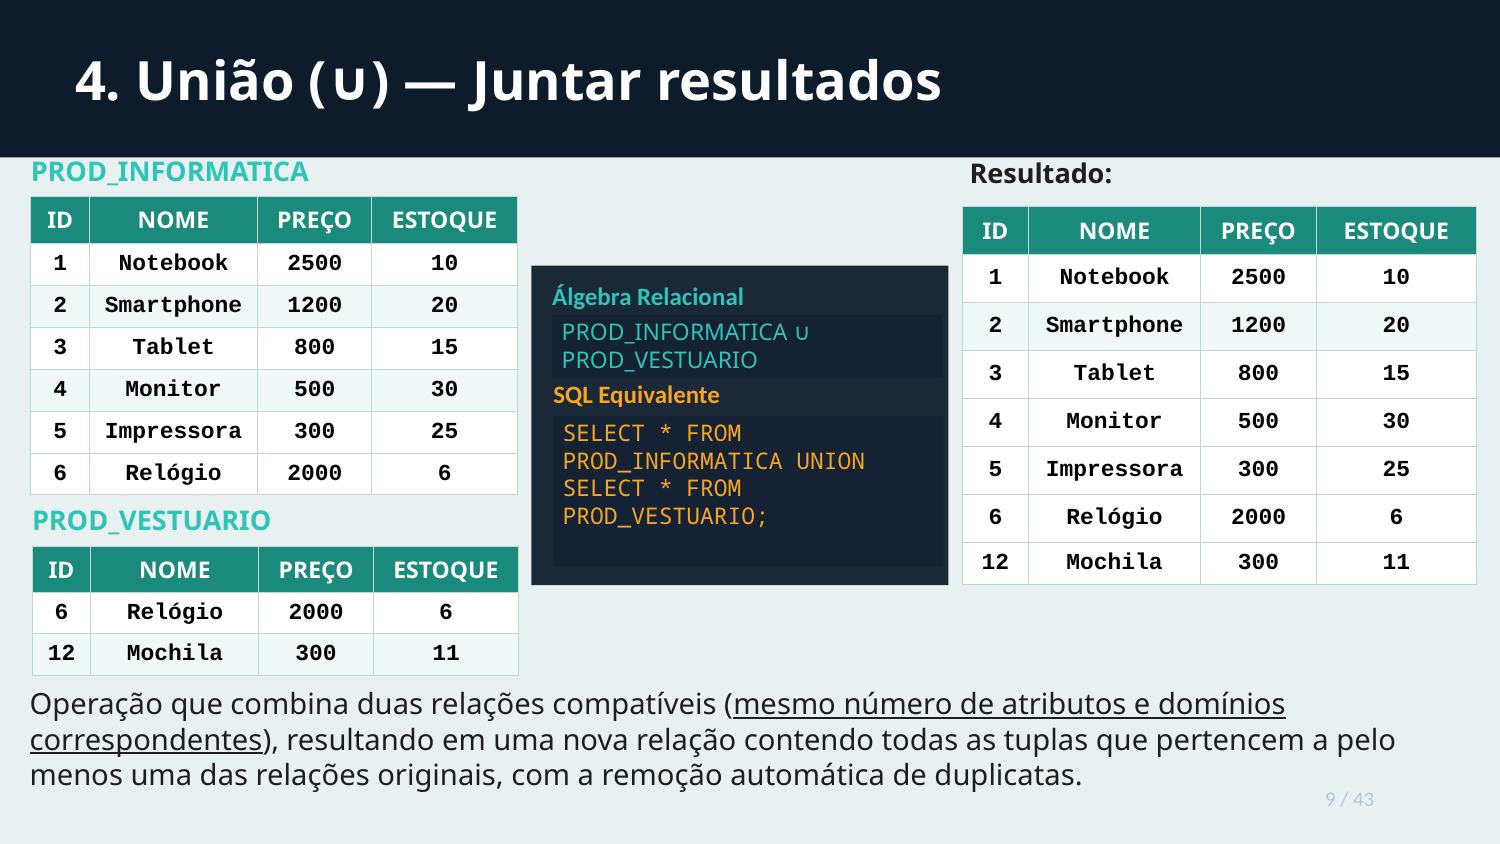

4. União (∪) — Juntar resultados
PROD_INFORMATICA
Resultado:
| ID | NOME | PREÇO | ESTOQUE |
| --- | --- | --- | --- |
| 1 | Notebook | 2500 | 10 |
| 2 | Smartphone | 1200 | 20 |
| 3 | Tablet | 800 | 15 |
| 4 | Monitor | 500 | 30 |
| 5 | Impressora | 300 | 25 |
| 6 | Relógio | 2000 | 6 |
| ID | NOME | PREÇO | ESTOQUE |
| --- | --- | --- | --- |
| 1 | Notebook | 2500 | 10 |
| 2 | Smartphone | 1200 | 20 |
| 3 | Tablet | 800 | 15 |
| 4 | Monitor | 500 | 30 |
| 5 | Impressora | 300 | 25 |
| 6 | Relógio | 2000 | 6 |
| 12 | Mochila | 300 | 11 |
Álgebra Relacional
PROD_INFORMATICA ∪ PROD_VESTUARIO
SQL Equivalente
SELECT * FROM PROD_INFORMATICA UNION SELECT * FROM PROD_VESTUARIO;
PROD_VESTUARIO
| ID | NOME | PREÇO | ESTOQUE |
| --- | --- | --- | --- |
| 6 | Relógio | 2000 | 6 |
| 12 | Mochila | 300 | 11 |
Operação que combina duas relações compatíveis (mesmo número de atributos e domínios correspondentes), resultando em uma nova relação contendo todas as tuplas que pertencem a pelo menos uma das relações originais, com a remoção automática de duplicatas.
9 / 43